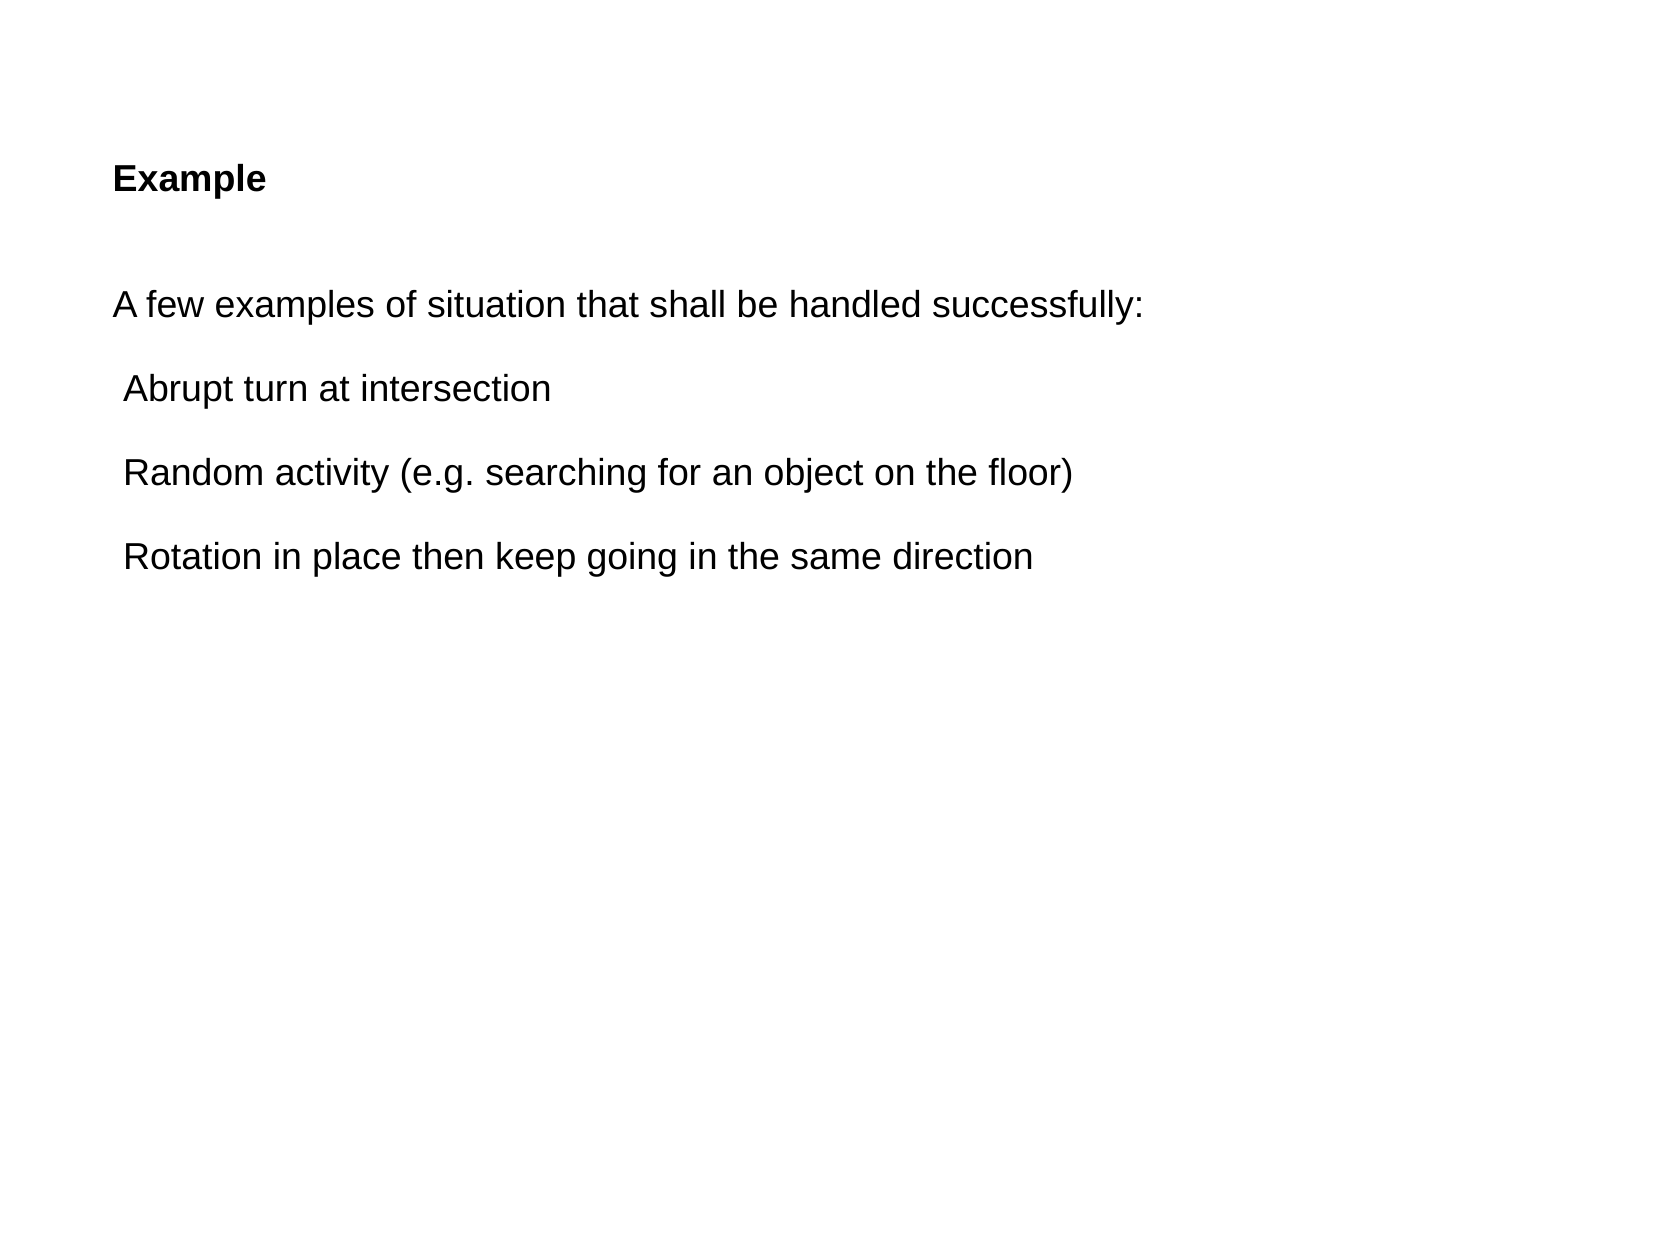

Example
A few examples of situation that shall be handled successfully:
 Abrupt turn at intersection
 Random activity (e.g. searching for an object on the floor)
 Rotation in place then keep going in the same direction